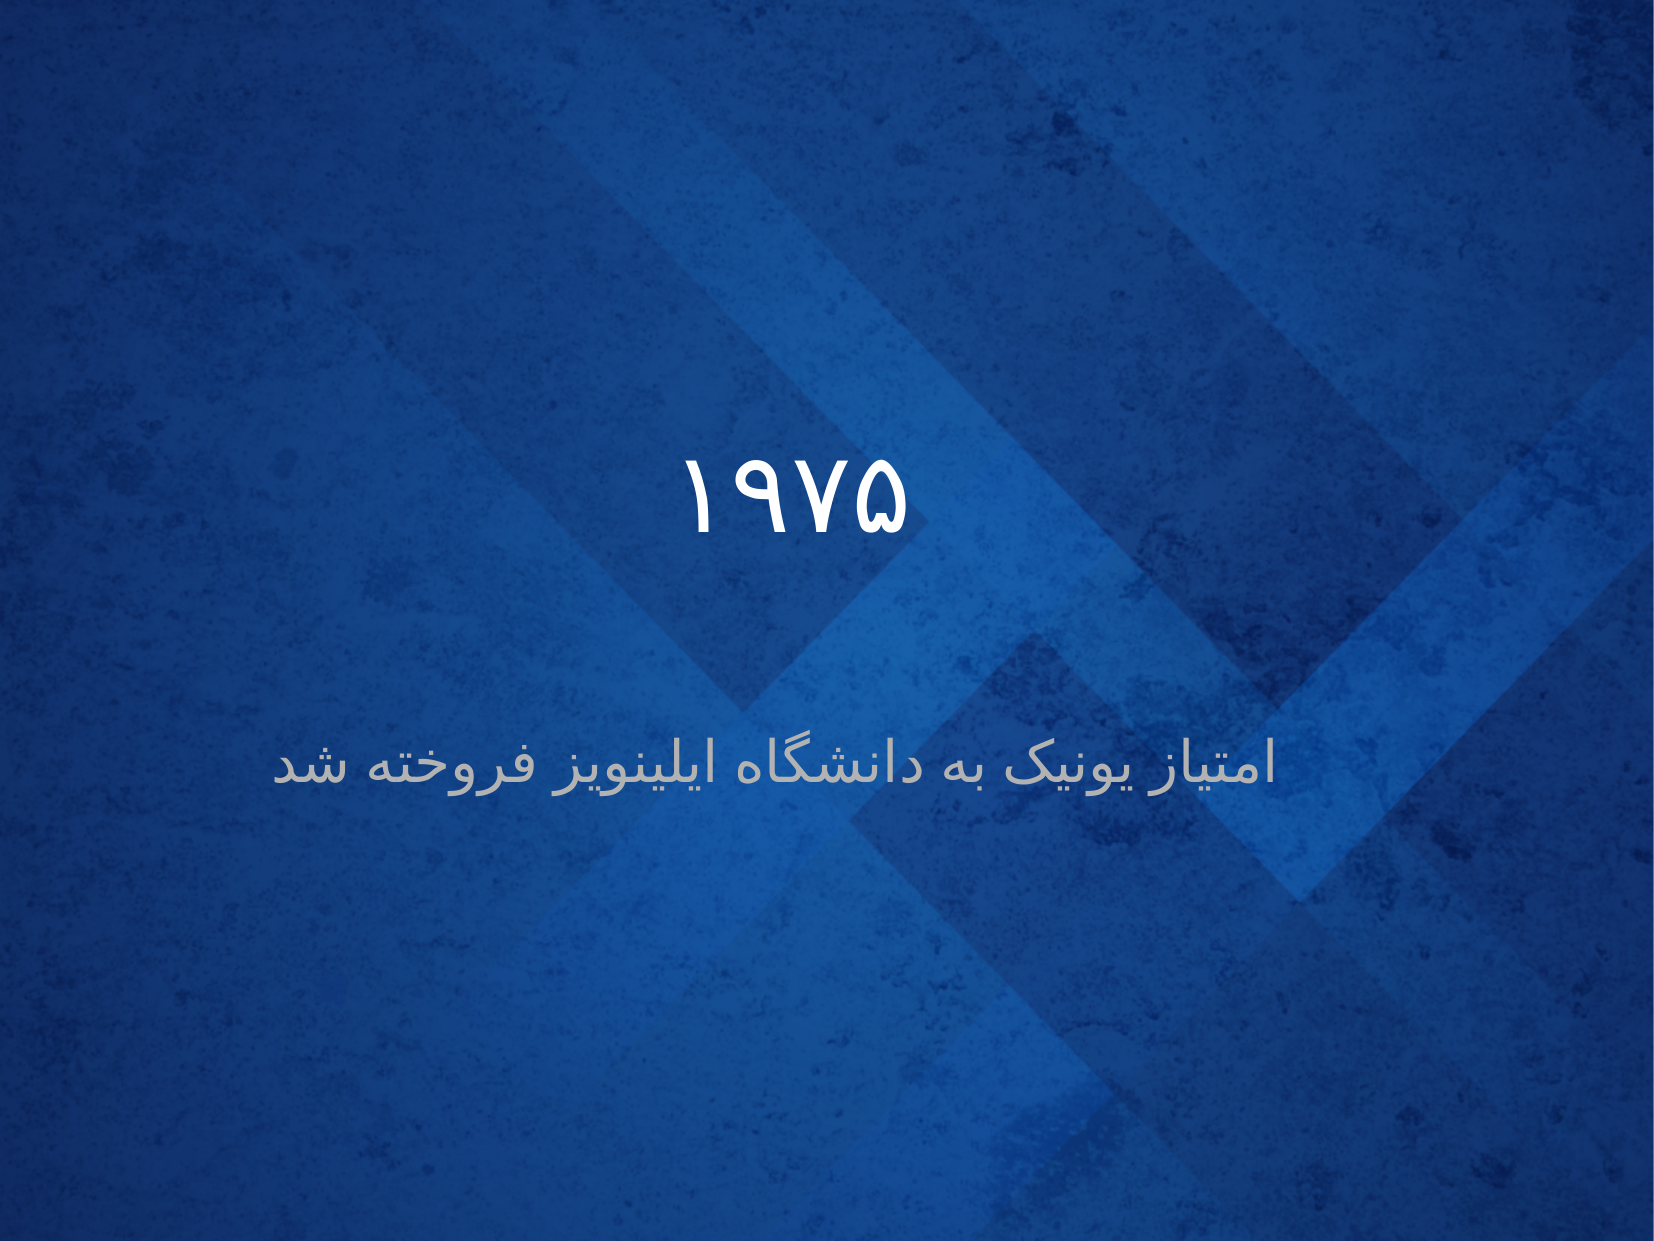

# ۱۹۷۵
امتیاز یونیک به دانشگاه ایلینویز فروخته شد